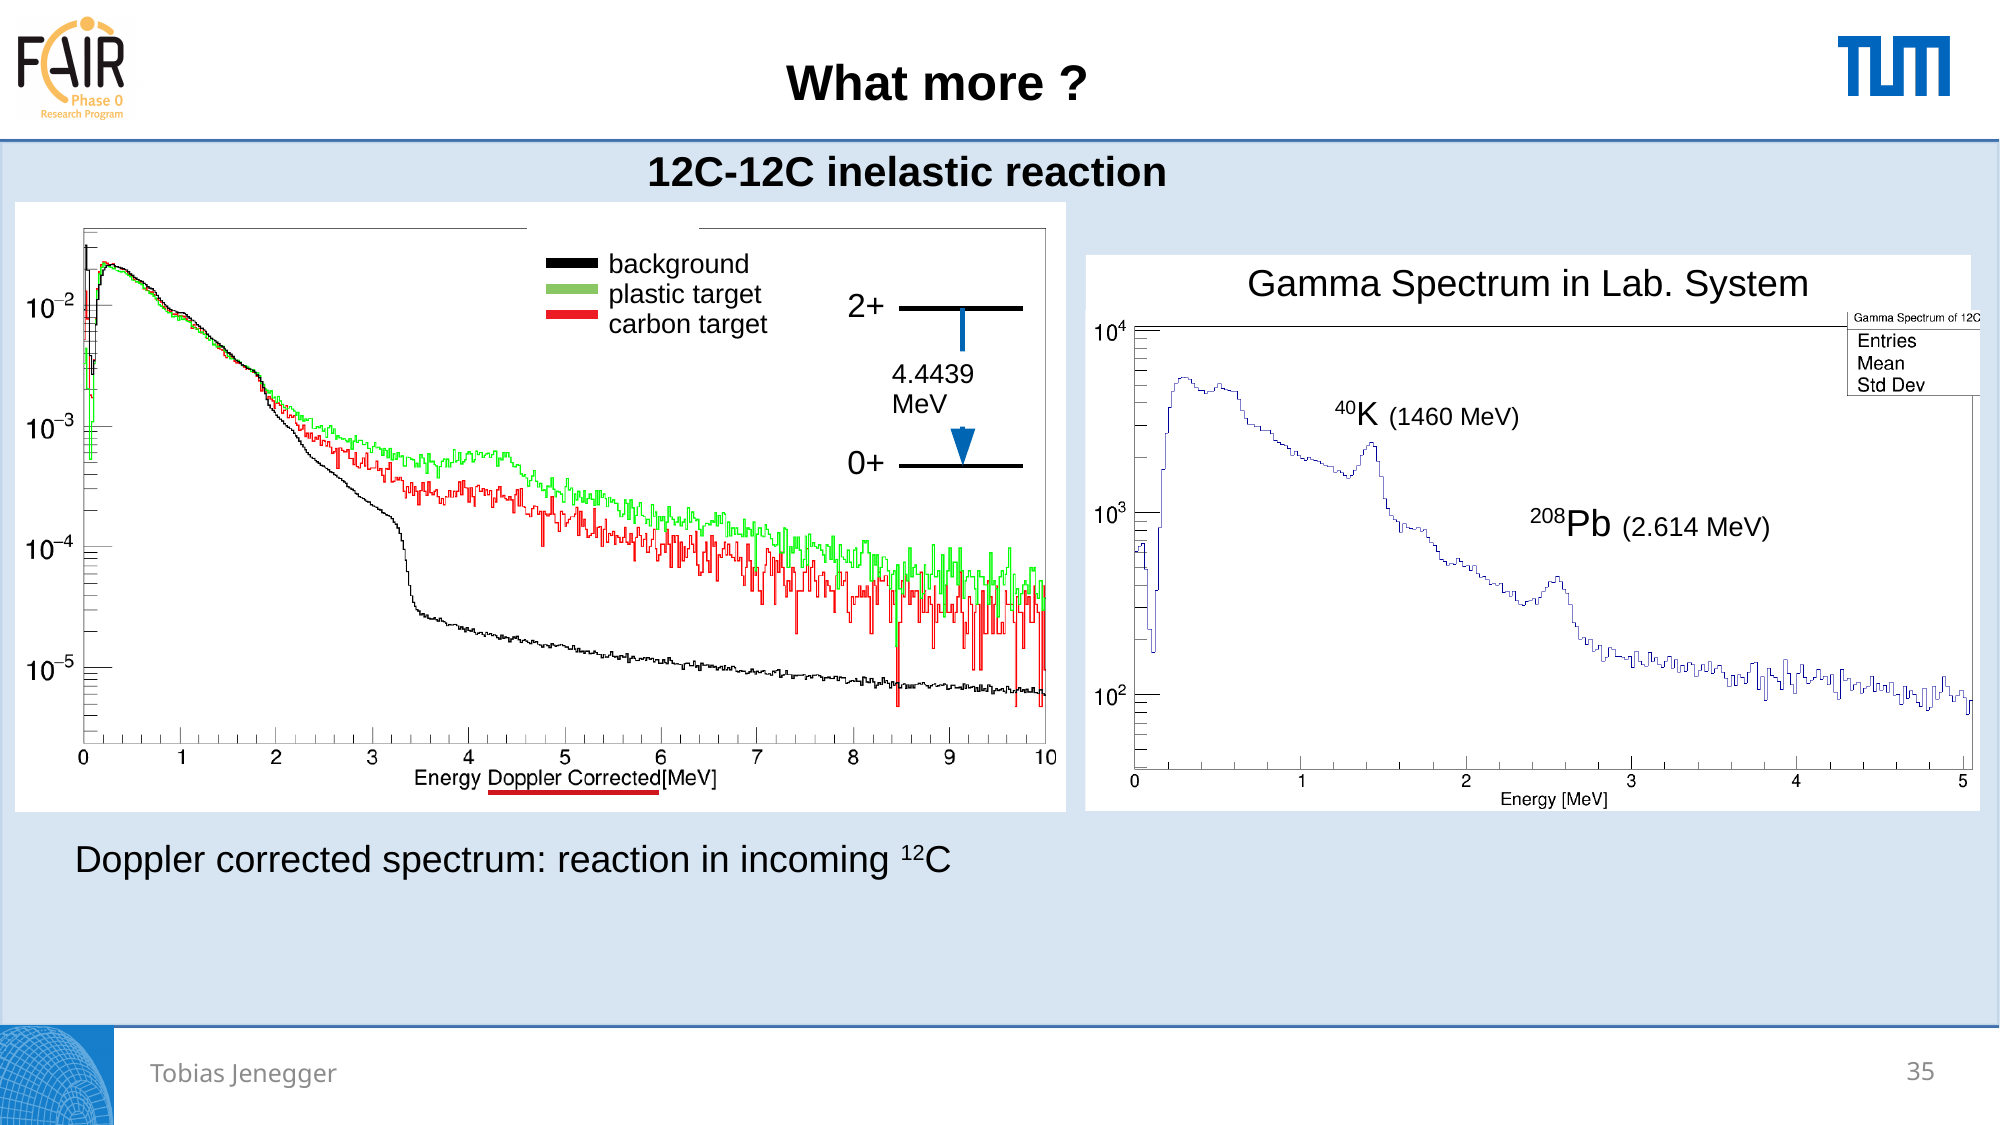

What more ?
12C-12C inelastic reaction
background
plastic target
carbon target
2+
4.4439 MeV
0+
Gamma Spectrum in Lab. System
40K (1460 MeV)
208Pb (2.614 MeV)
Doppler corrected spectrum: reaction in incoming 12C
35